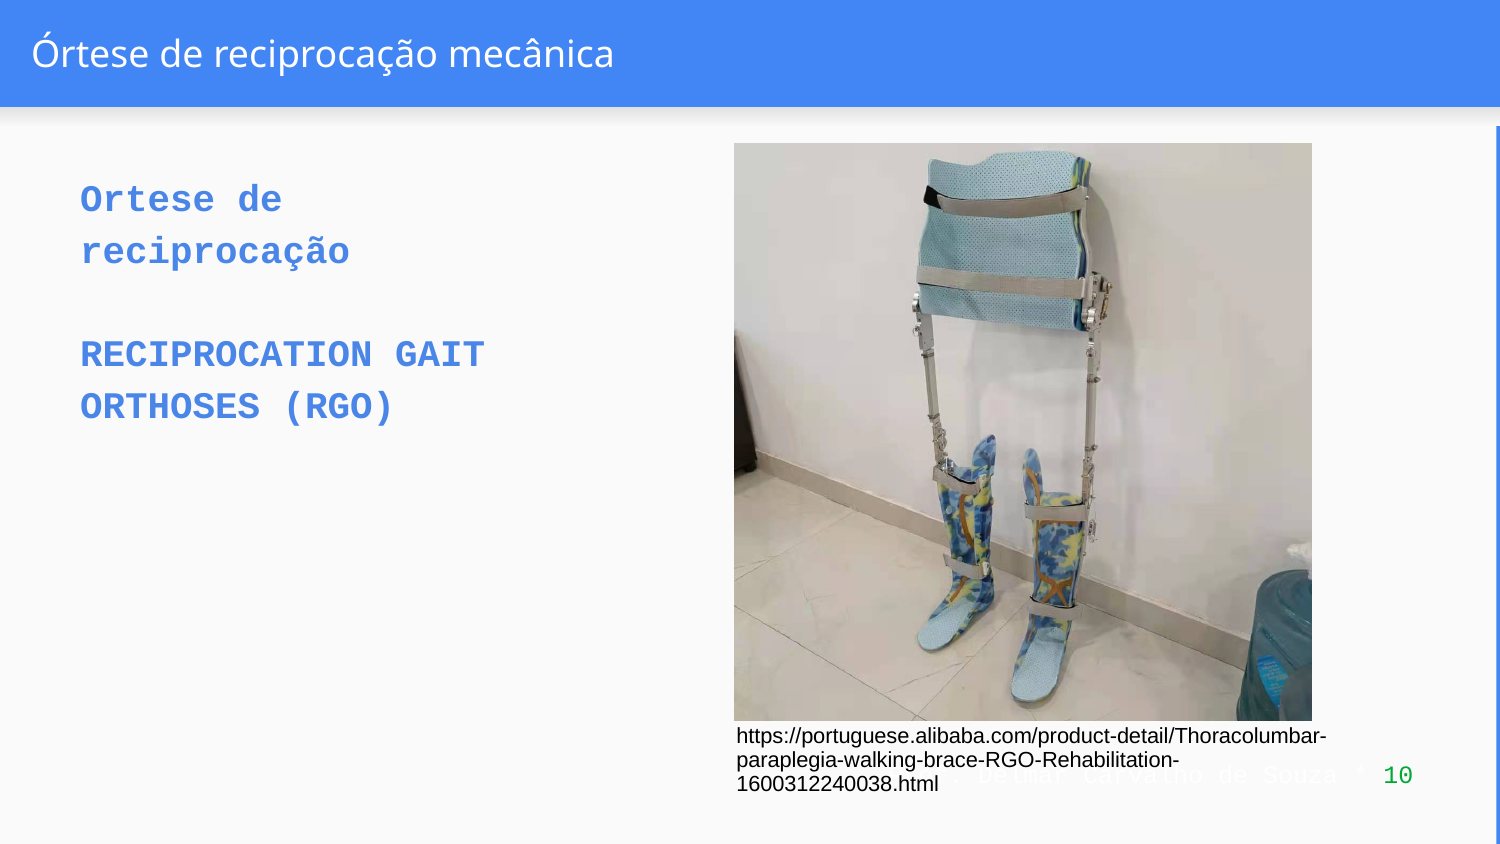

# Órtese de reciprocação mecânica
Ortese de reciprocação
RECIPROCATION GAIT ORTHOSES (RGO)
https://portuguese.alibaba.com/product-detail/Thoracolumbar-paraplegia-walking-brace-RGO-Rehabilitation-1600312240038.html